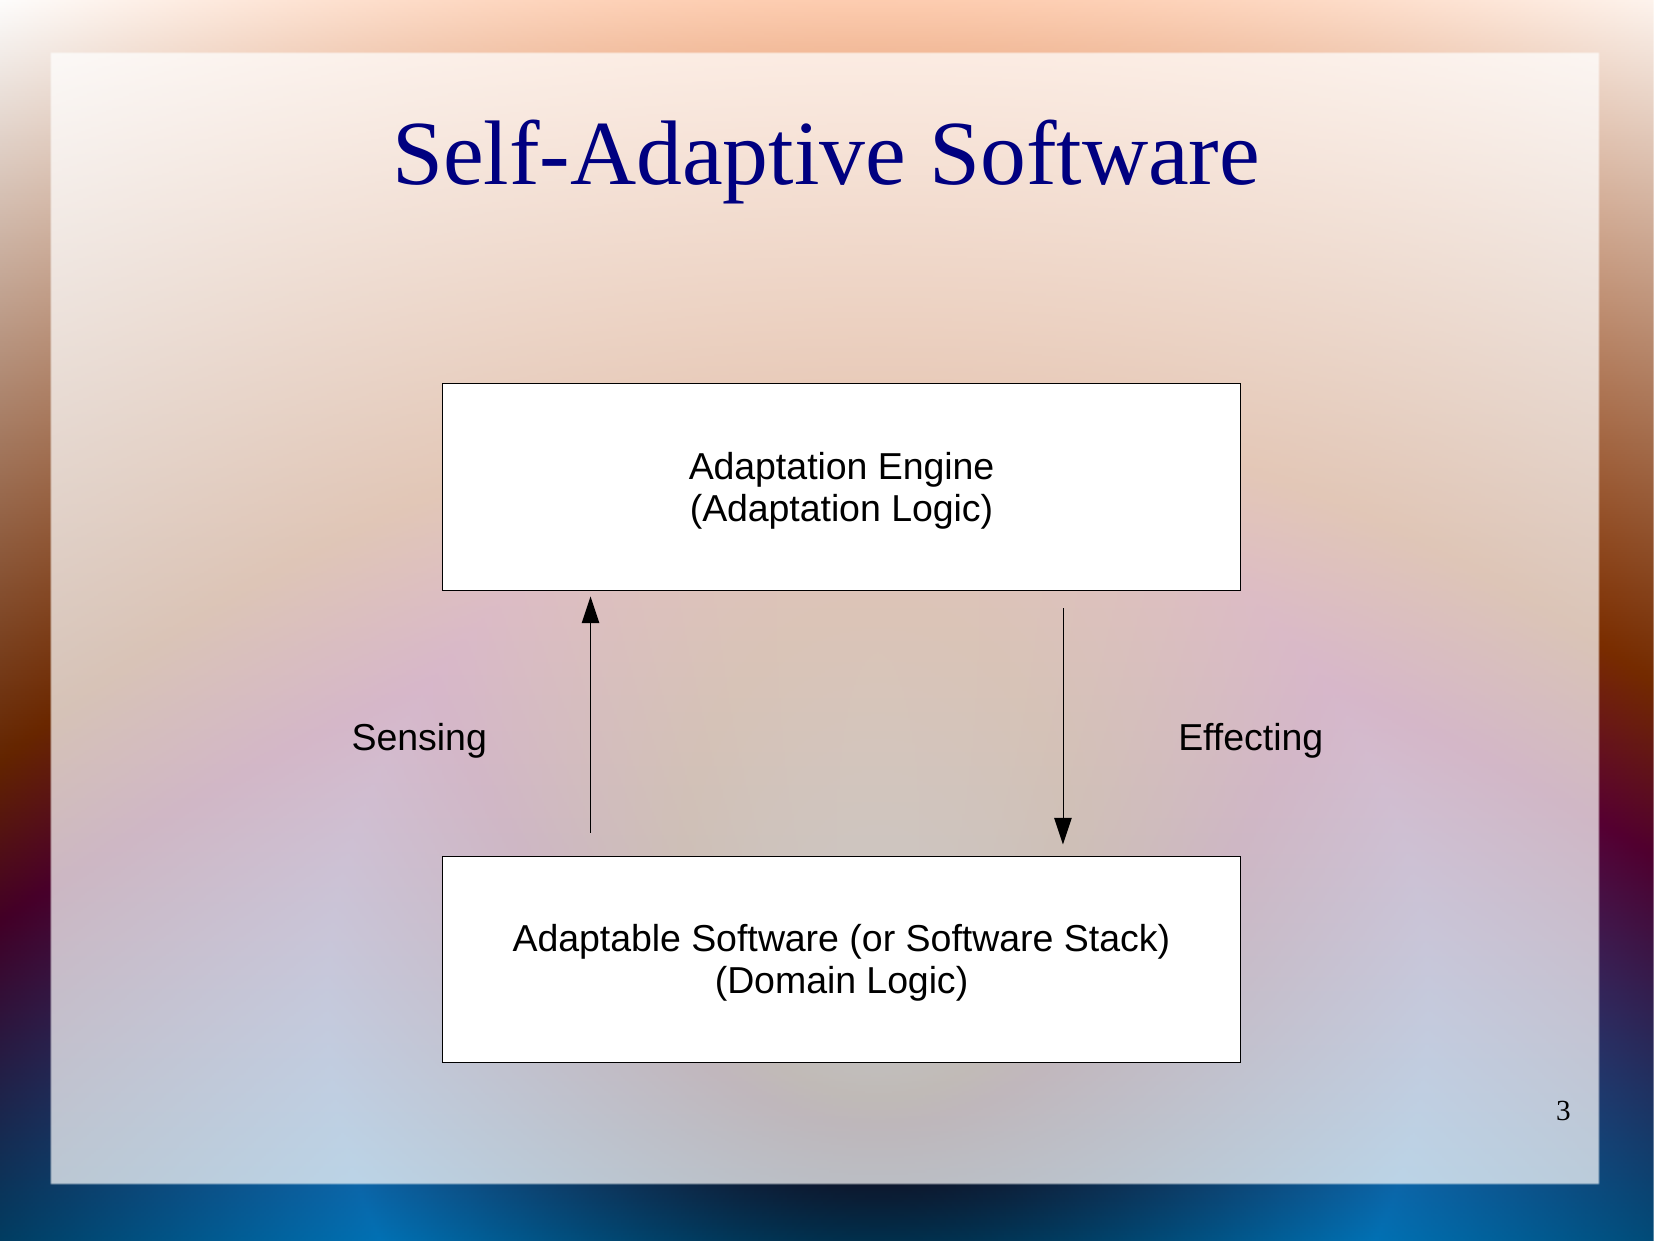

# Self-Adaptive Software
Adaptation Engine
(Adaptation Logic)
Sensing
Effecting
Adaptable Software (or Software Stack)
(Domain Logic)
3